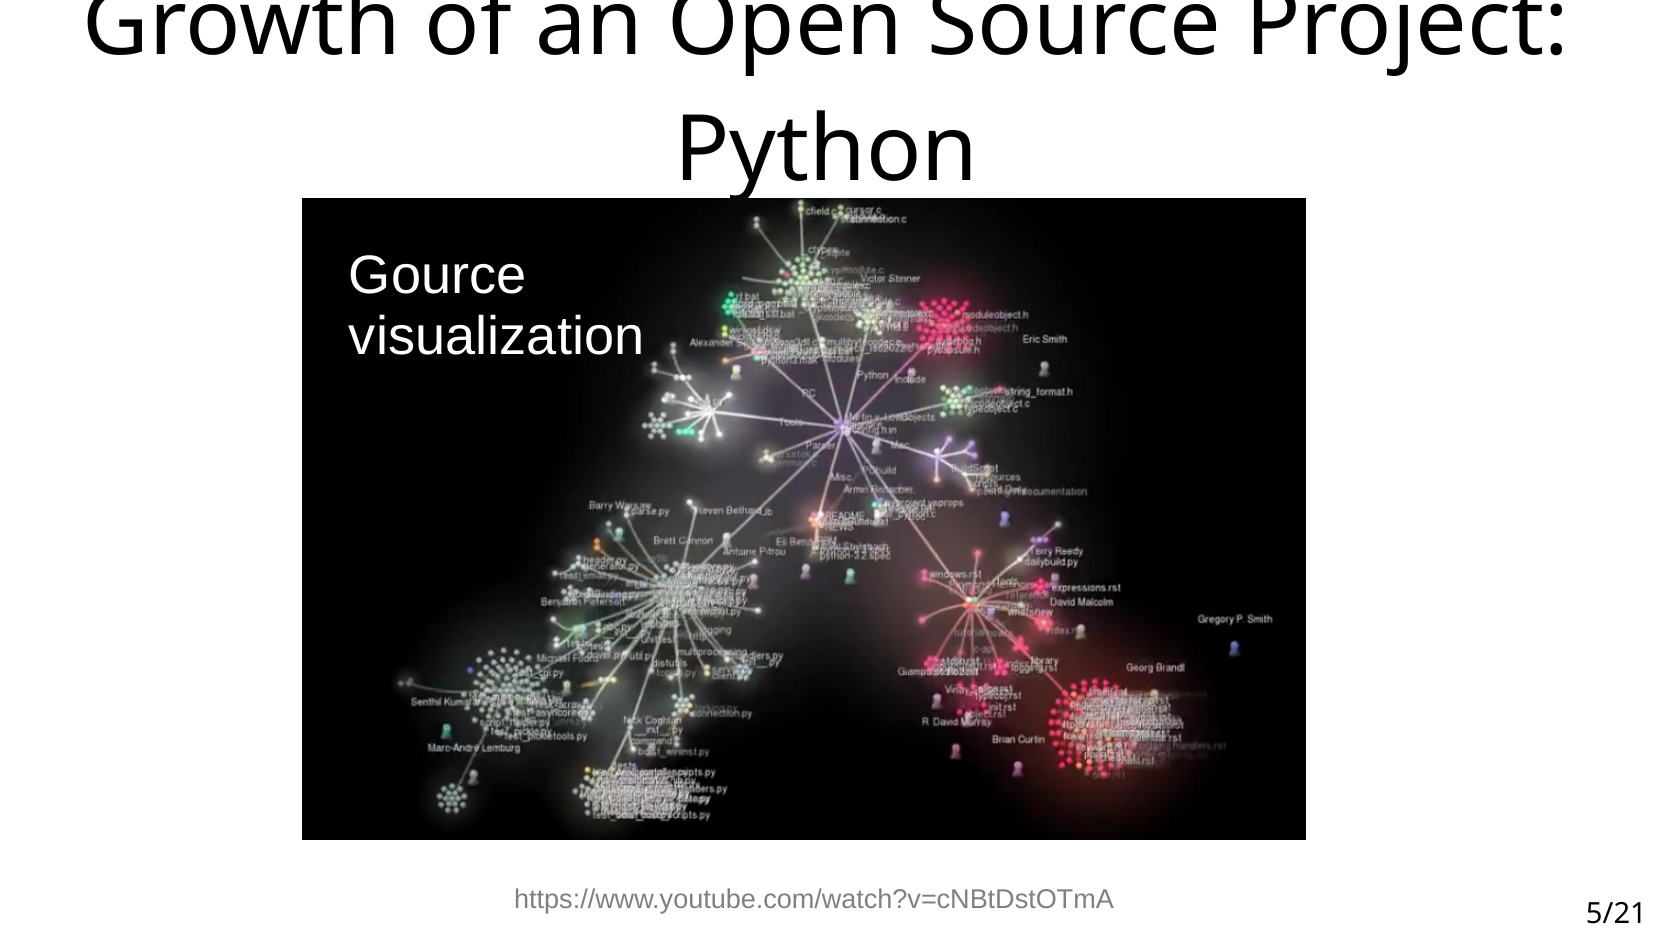

# Growth of an Open Source Project: Python
Gource
visualization
https://www.youtube.com/watch?v=cNBtDstOTmA
5